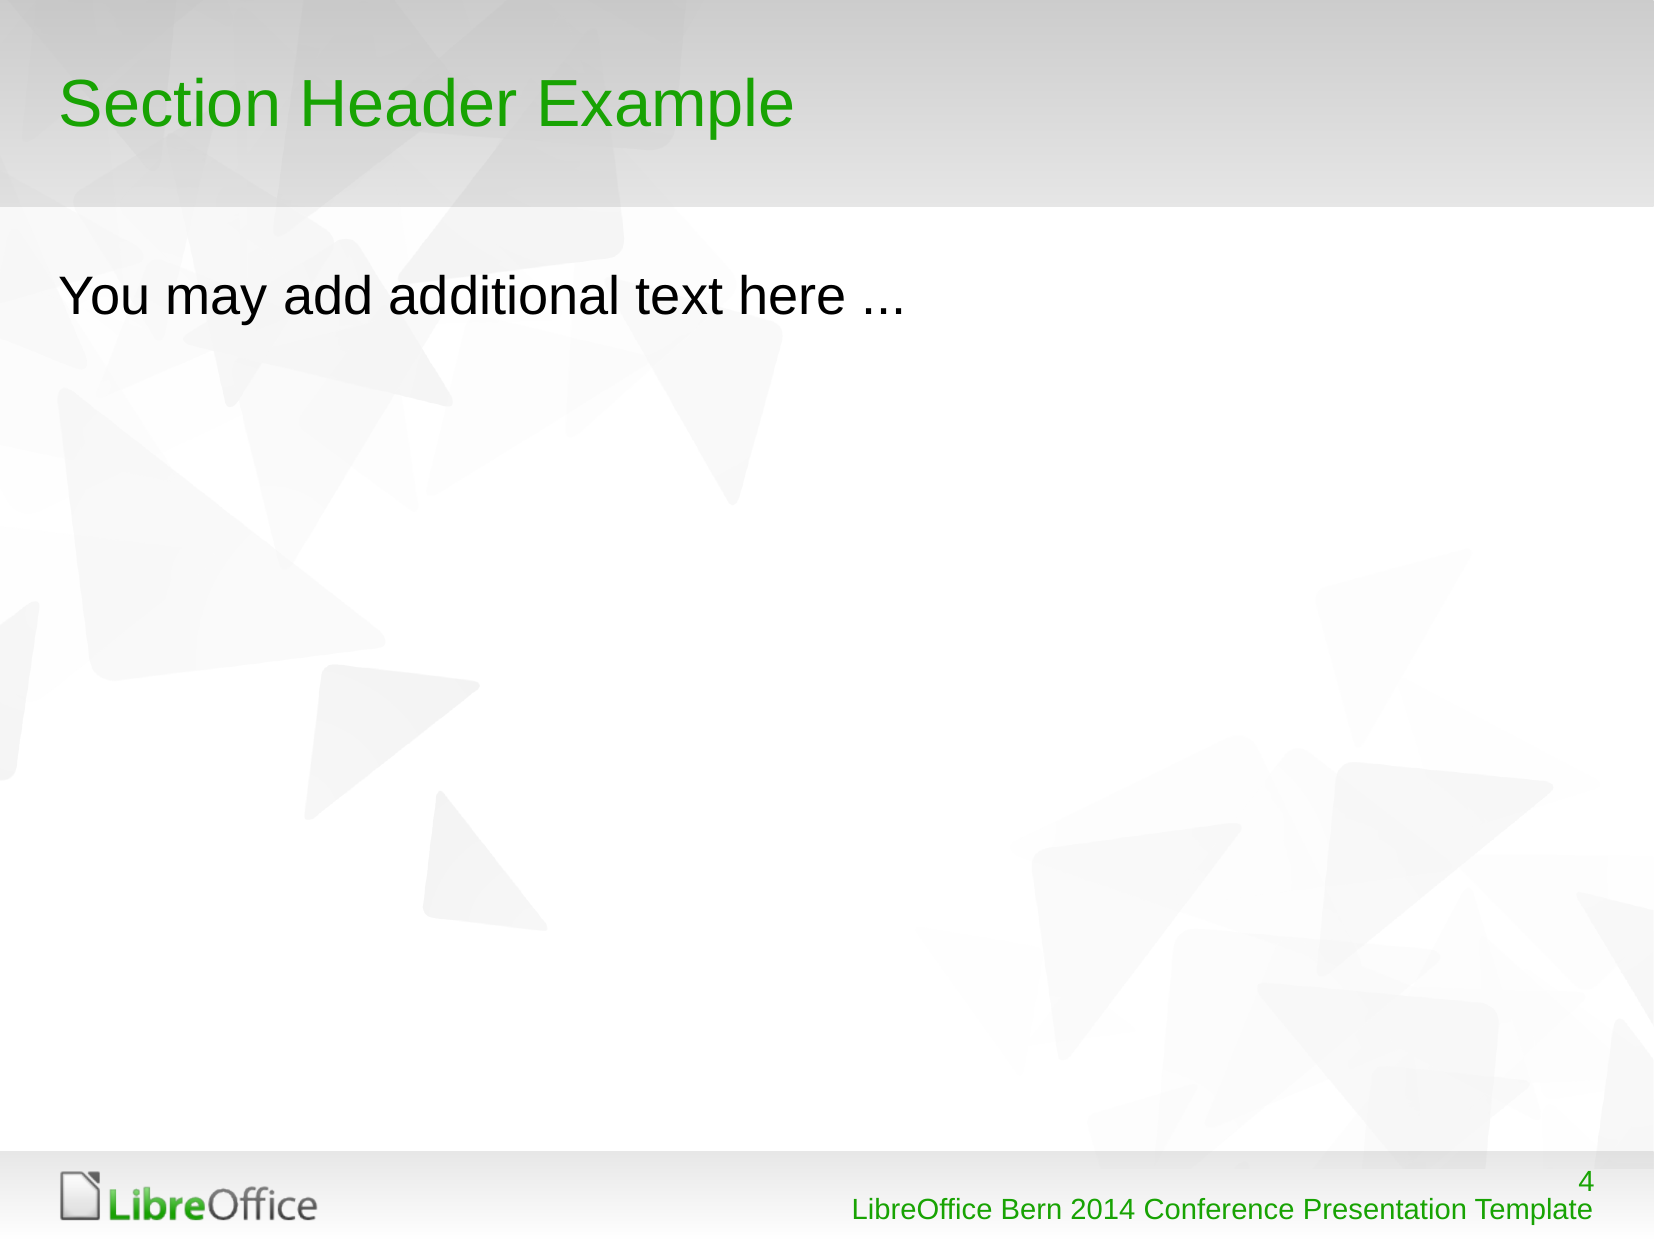

# Section Header Example
You may add additional text here ...
4
LibreOffice Bern 2014 Conference Presentation Template